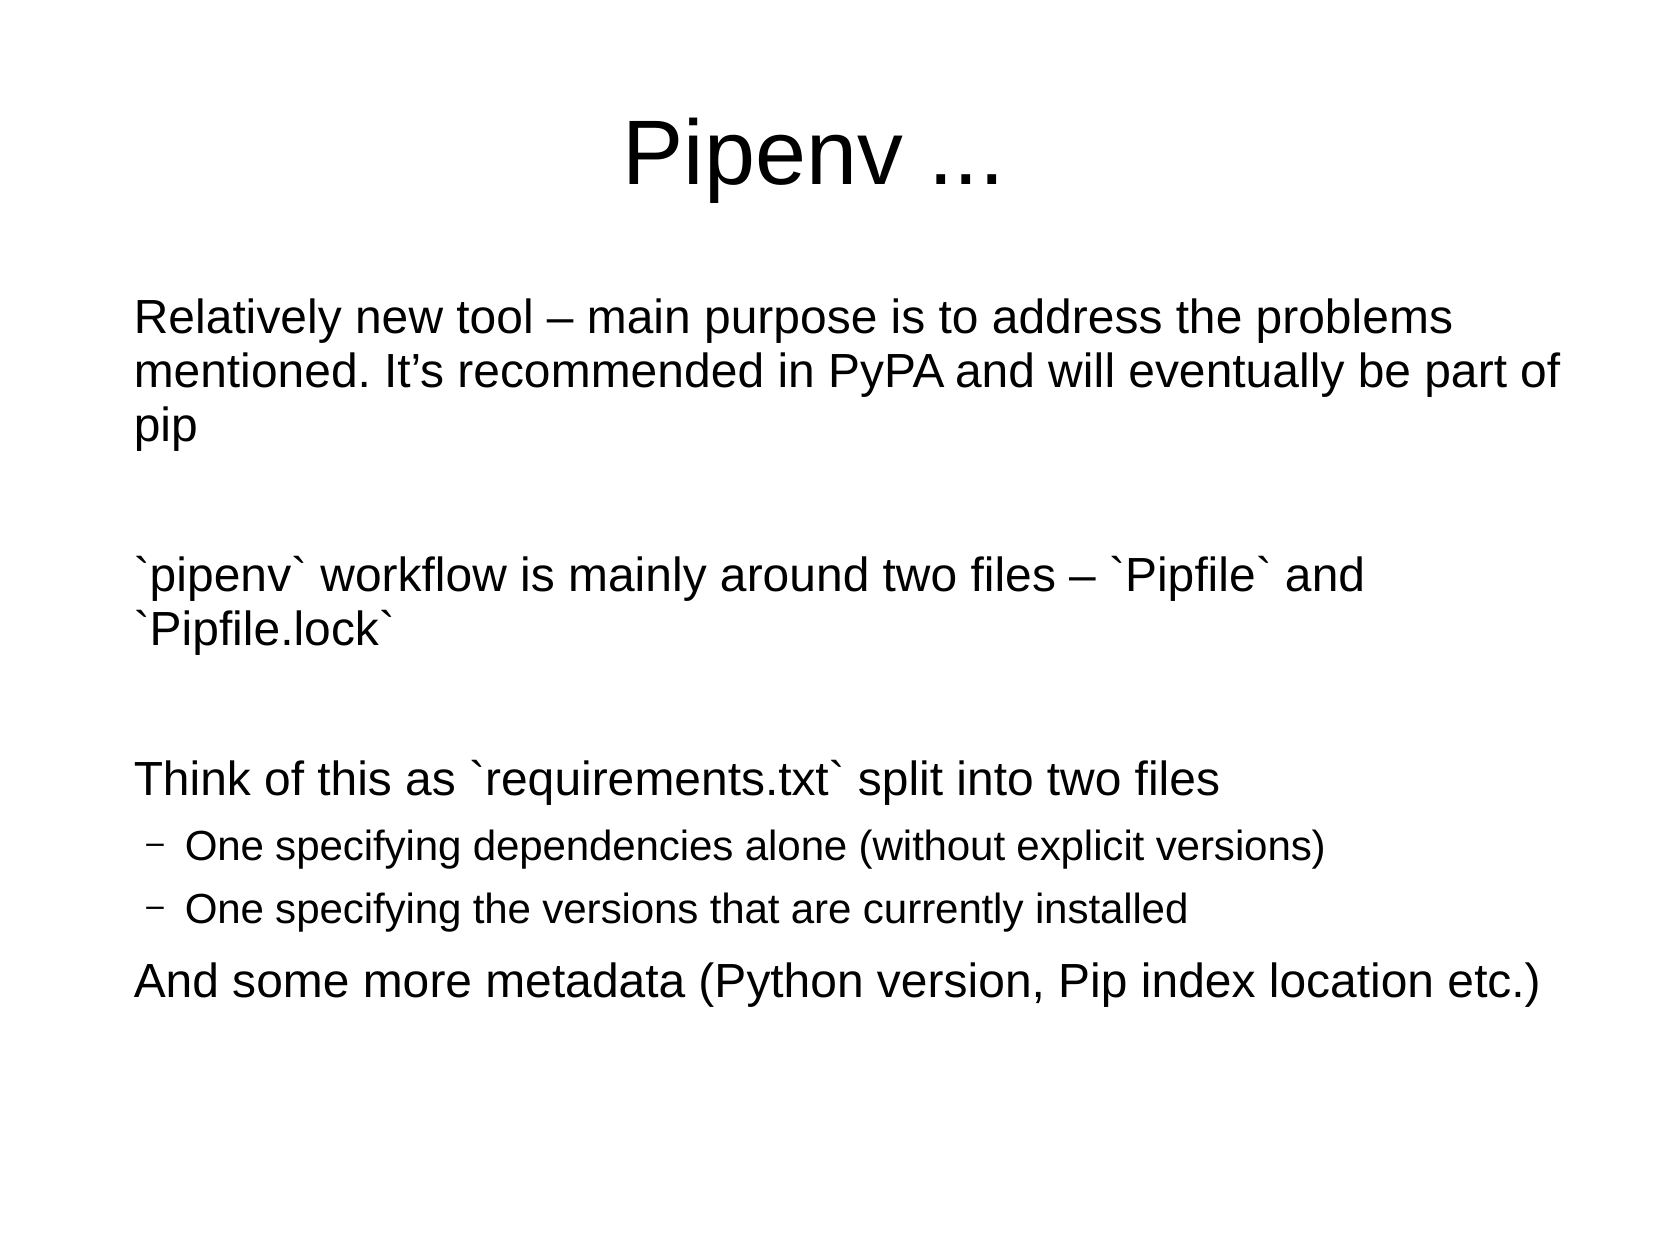

# Pipenv ...
Relatively new tool – main purpose is to address the problems mentioned. It’s recommended in PyPA and will eventually be part of pip
`pipenv` workflow is mainly around two files – `Pipfile` and `Pipfile.lock`
Think of this as `requirements.txt` split into two files
One specifying dependencies alone (without explicit versions)
One specifying the versions that are currently installed
And some more metadata (Python version, Pip index location etc.)